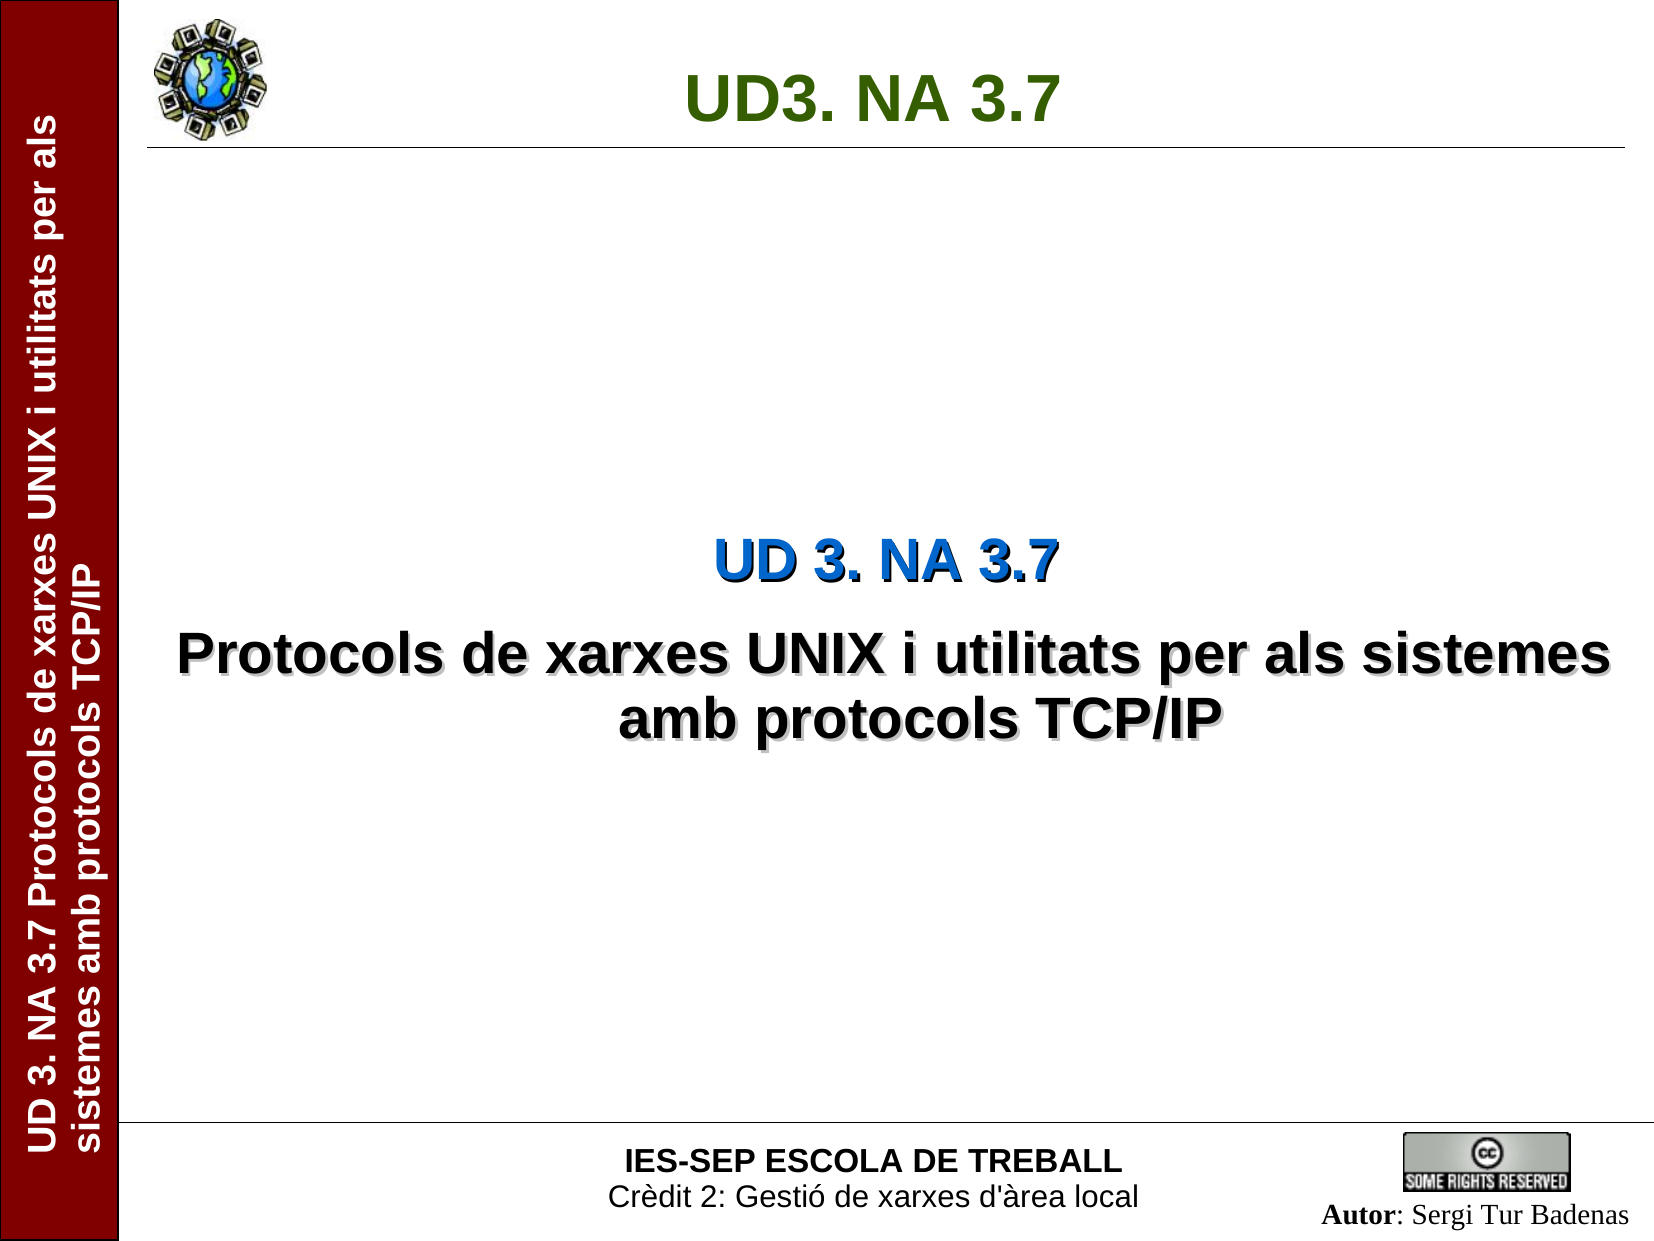

# UD3. NA 3.7
UD 3. NA 3.7
Protocols de xarxes UNIX i utilitats per als sistemes amb protocols TCP/IP